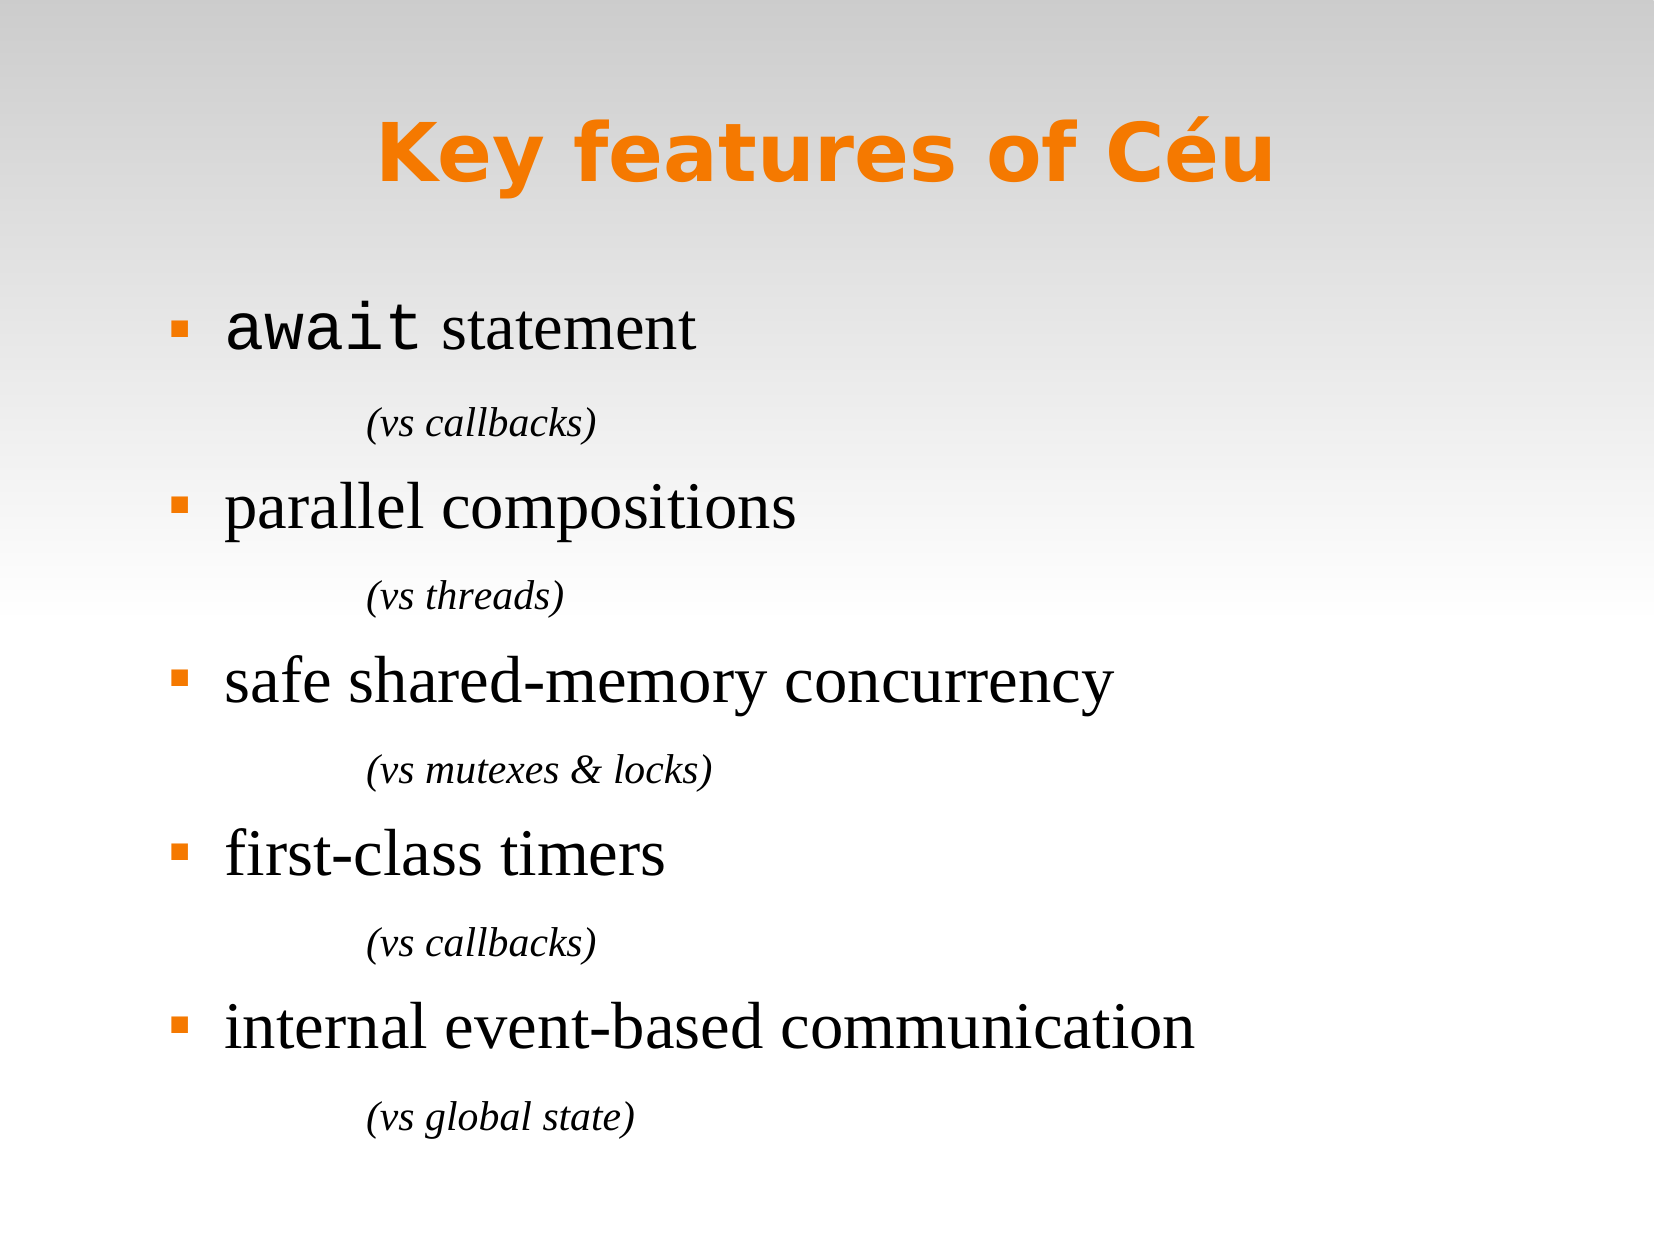

# Key features of Céu
await statement
(vs callbacks)
parallel compositions
(vs threads)
safe shared-memory concurrency
(vs mutexes & locks)
first-class timers
(vs callbacks)
internal event-based communication
(vs global state)